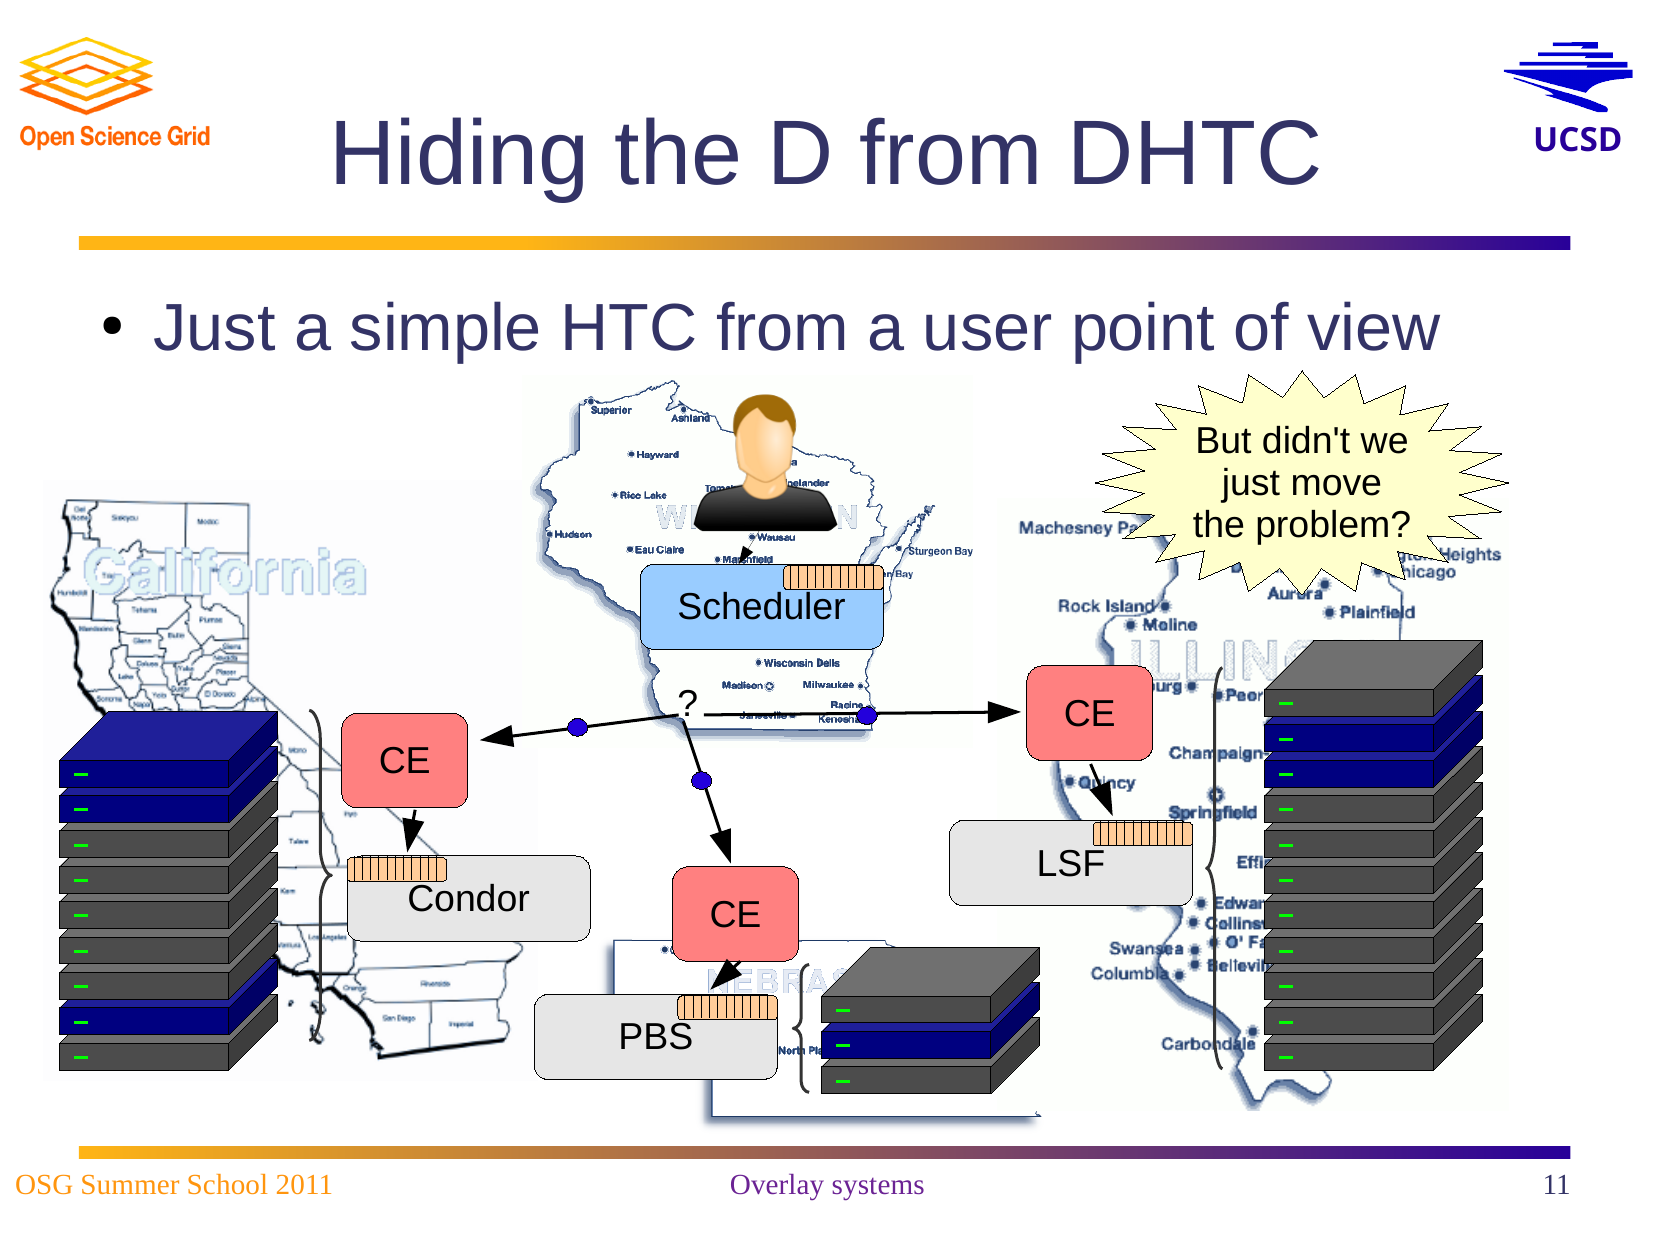

# Hiding the D from DHTC
Just a simple HTC from a user point of view
But didn't we
just move
the problem?
Scheduler
CE
?
CE
LSF
Condor
CE
PBS
OSG Summer School 2011
Overlay systems
11